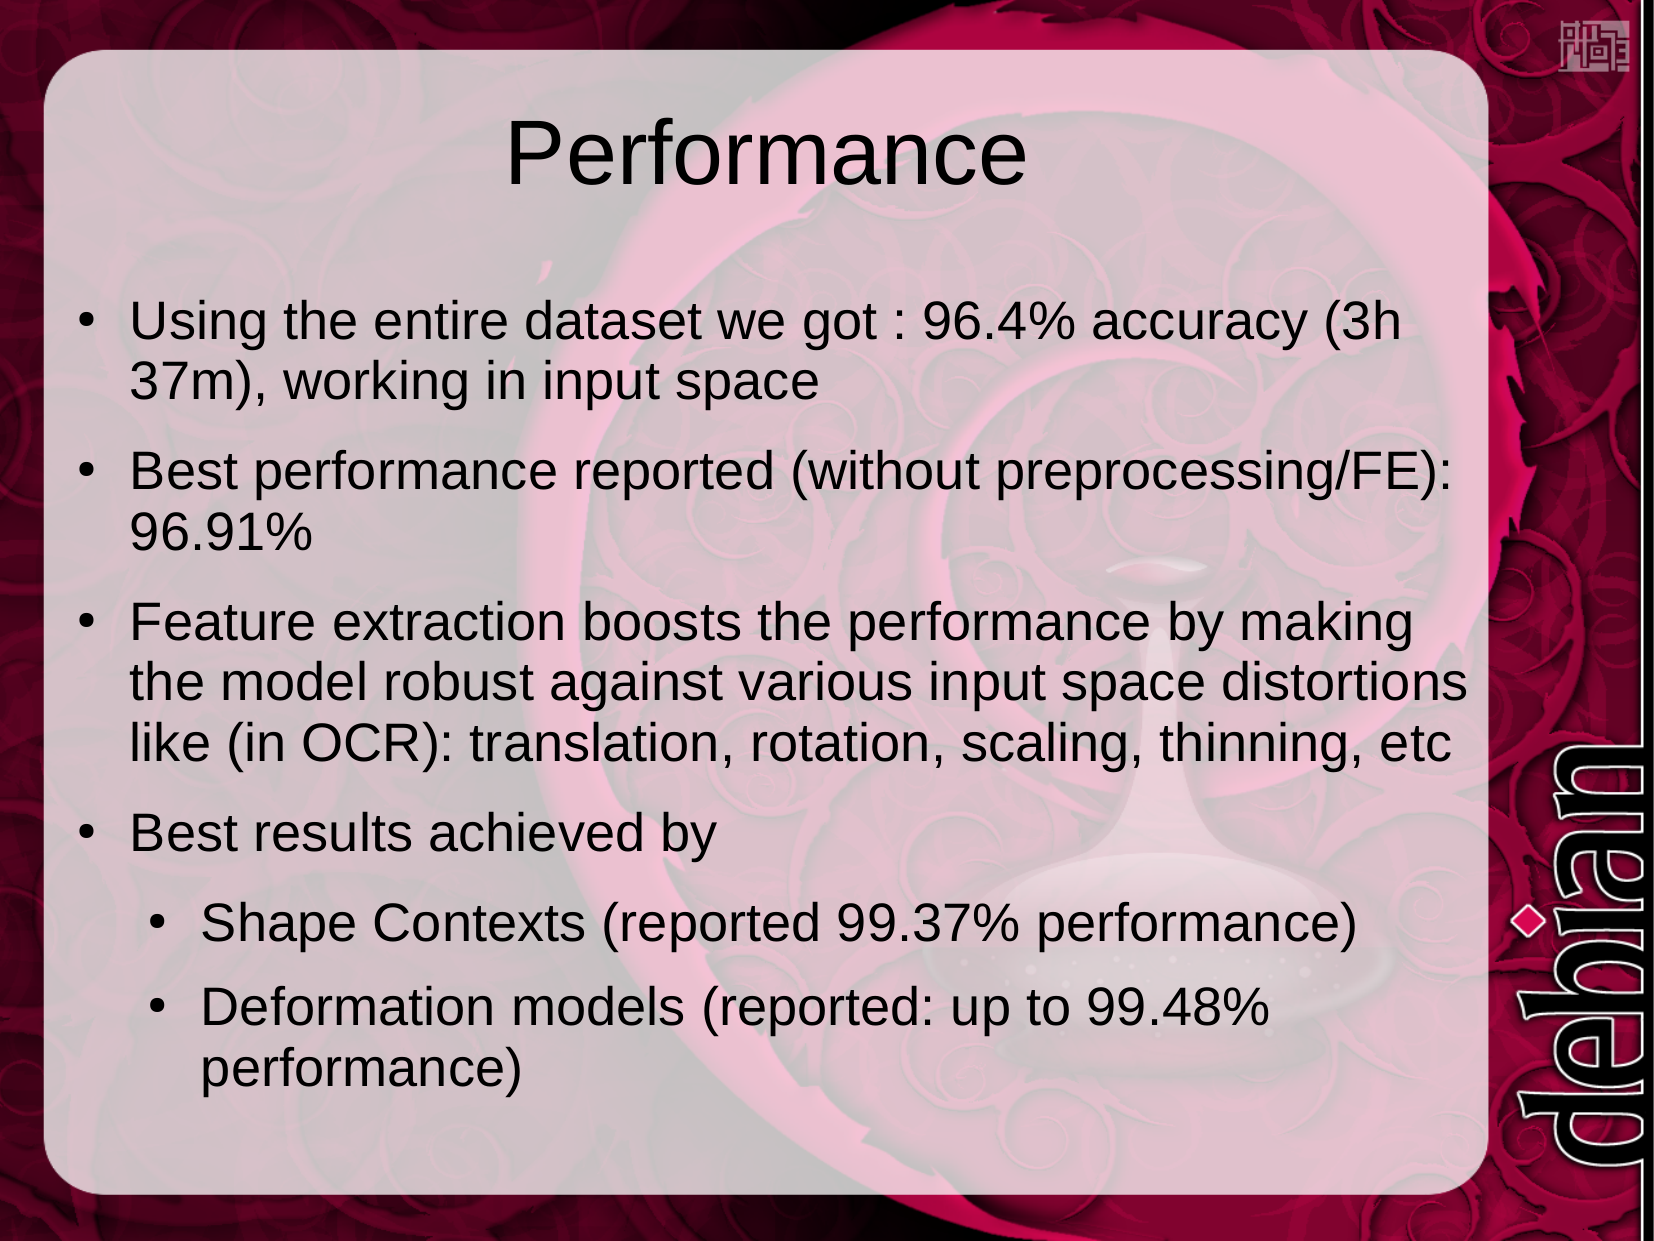

# Performance
Using the entire dataset we got : 96.4% accuracy (3h 37m), working in input space
Best performance reported (without preprocessing/FE): 96.91%
Feature extraction boosts the performance by making the model robust against various input space distortions like (in OCR): translation, rotation, scaling, thinning, etc
Best results achieved by
Shape Contexts (reported 99.37% performance)
Deformation models (reported: up to 99.48% performance)